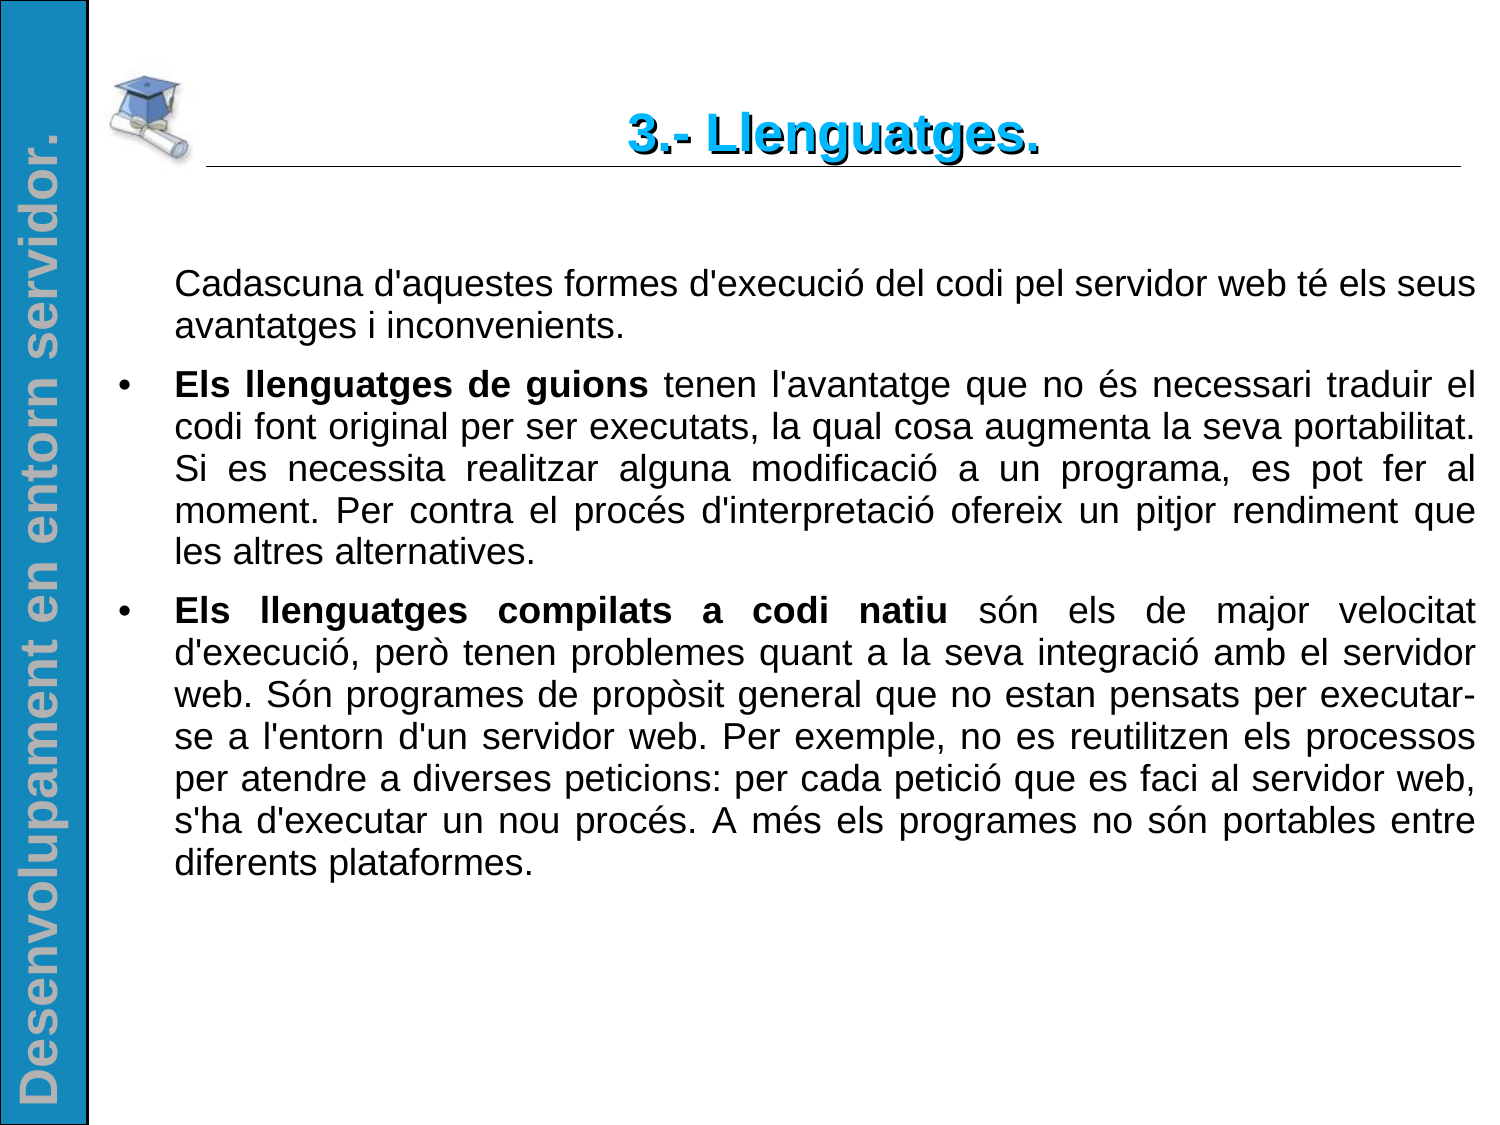

# 3.- Llenguatges.
Cadascuna d'aquestes formes d'execució del codi pel servidor web té els seus avantatges i inconvenients.
Els llenguatges de guions tenen l'avantatge que no és necessari traduir el codi font original per ser executats, la qual cosa augmenta la seva portabilitat. Si es necessita realitzar alguna modificació a un programa, es pot fer al moment. Per contra el procés d'interpretació ofereix un pitjor rendiment que les altres alternatives.
Els llenguatges compilats a codi natiu són els de major velocitat d'execució, però tenen problemes quant a la seva integració amb el servidor web. Són programes de propòsit general que no estan pensats per executar-se a l'entorn d'un servidor web. Per exemple, no es reutilitzen els processos per atendre a diverses peticions: per cada petició que es faci al servidor web, s'ha d'executar un nou procés. A més els programes no són portables entre diferents plataformes.